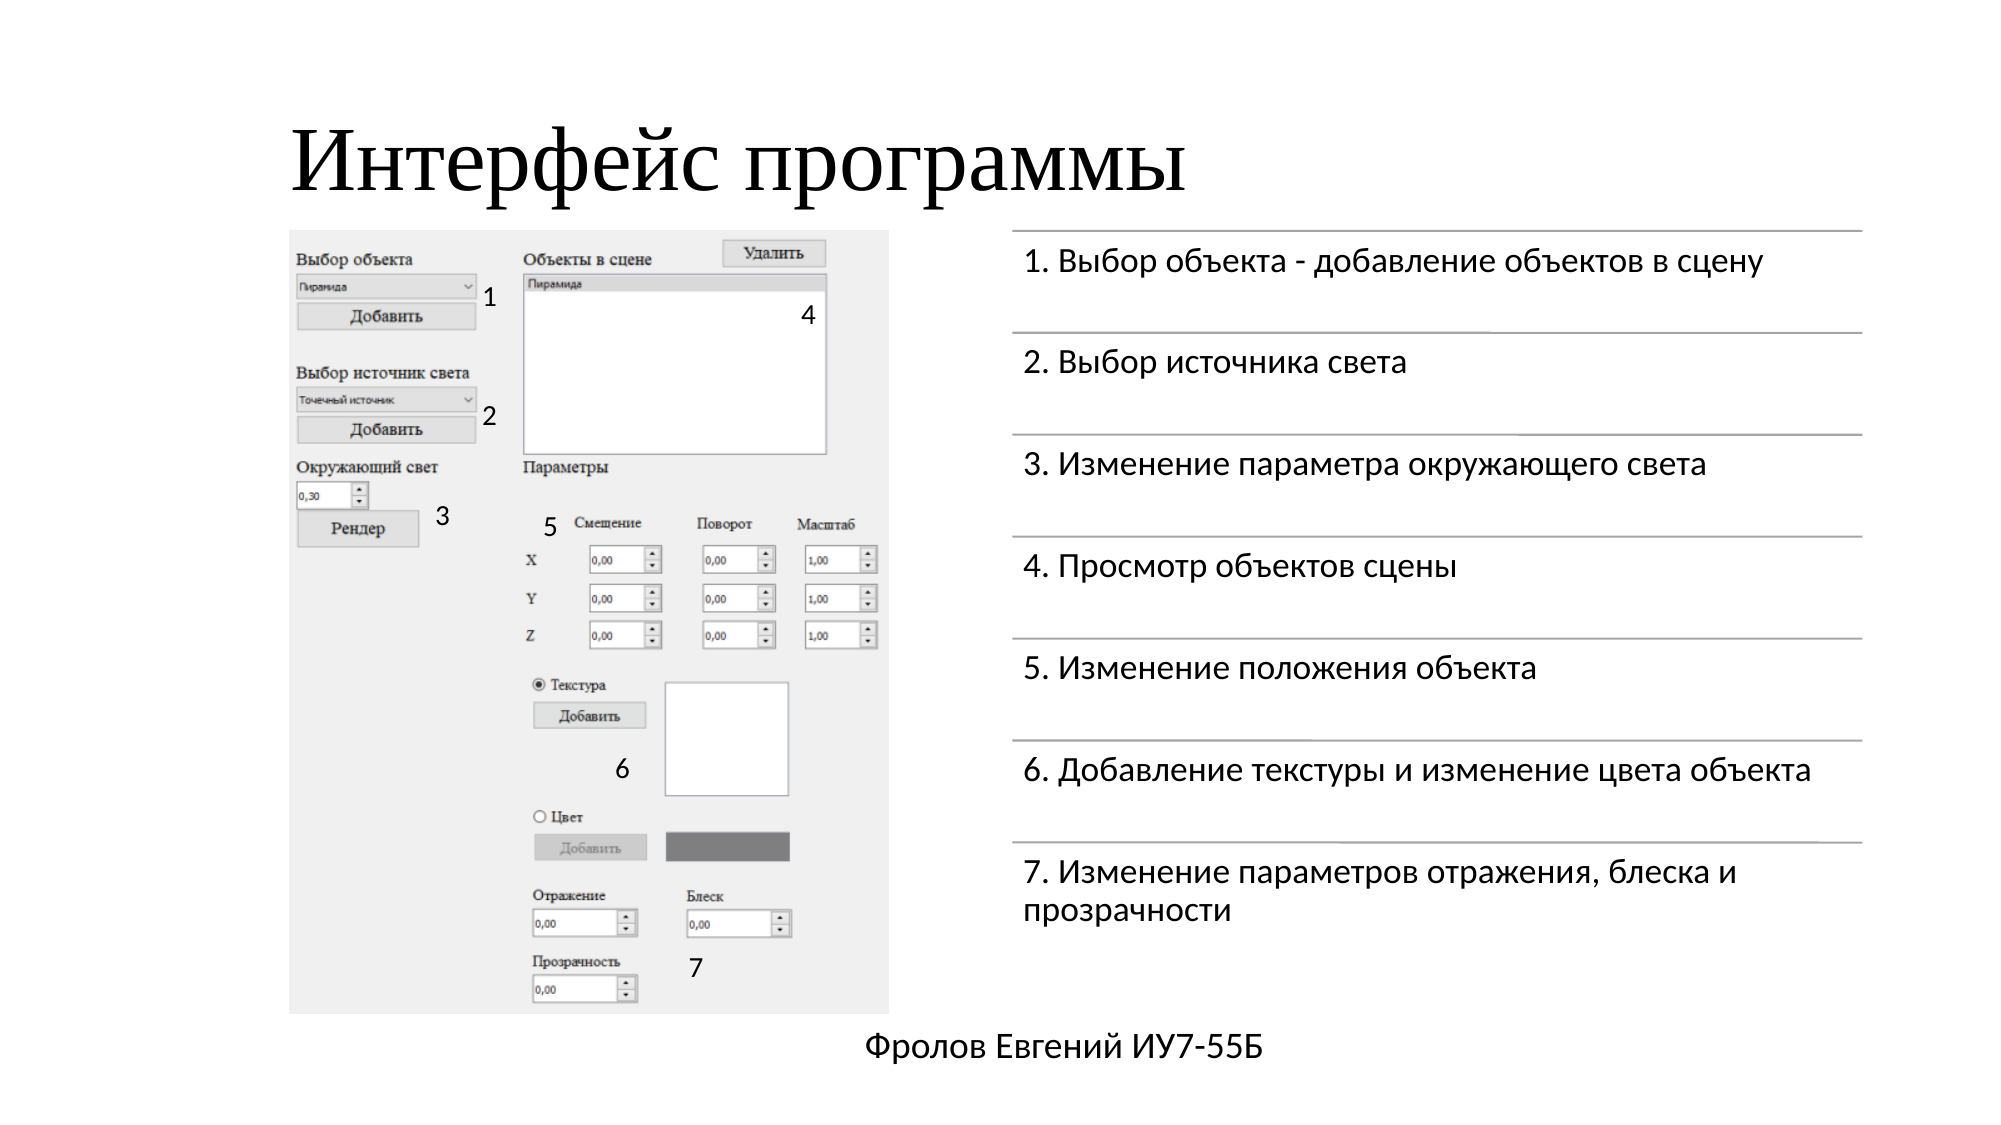

# Интерфейс программы
1. Выбор объекта - добавление объектов в сцену
2. Выбор источника света
3. Изменение параметра окружающего света
4. Просмотр объектов сцены
5. Изменение положения объекта
6. Добавление текстуры и изменение цвета объекта
7. Изменение параметров отражения, блеска и прозрачности
1
4
2
3
5
6
7
                                                                                                    Фролов Евгений ИУ7-55Б